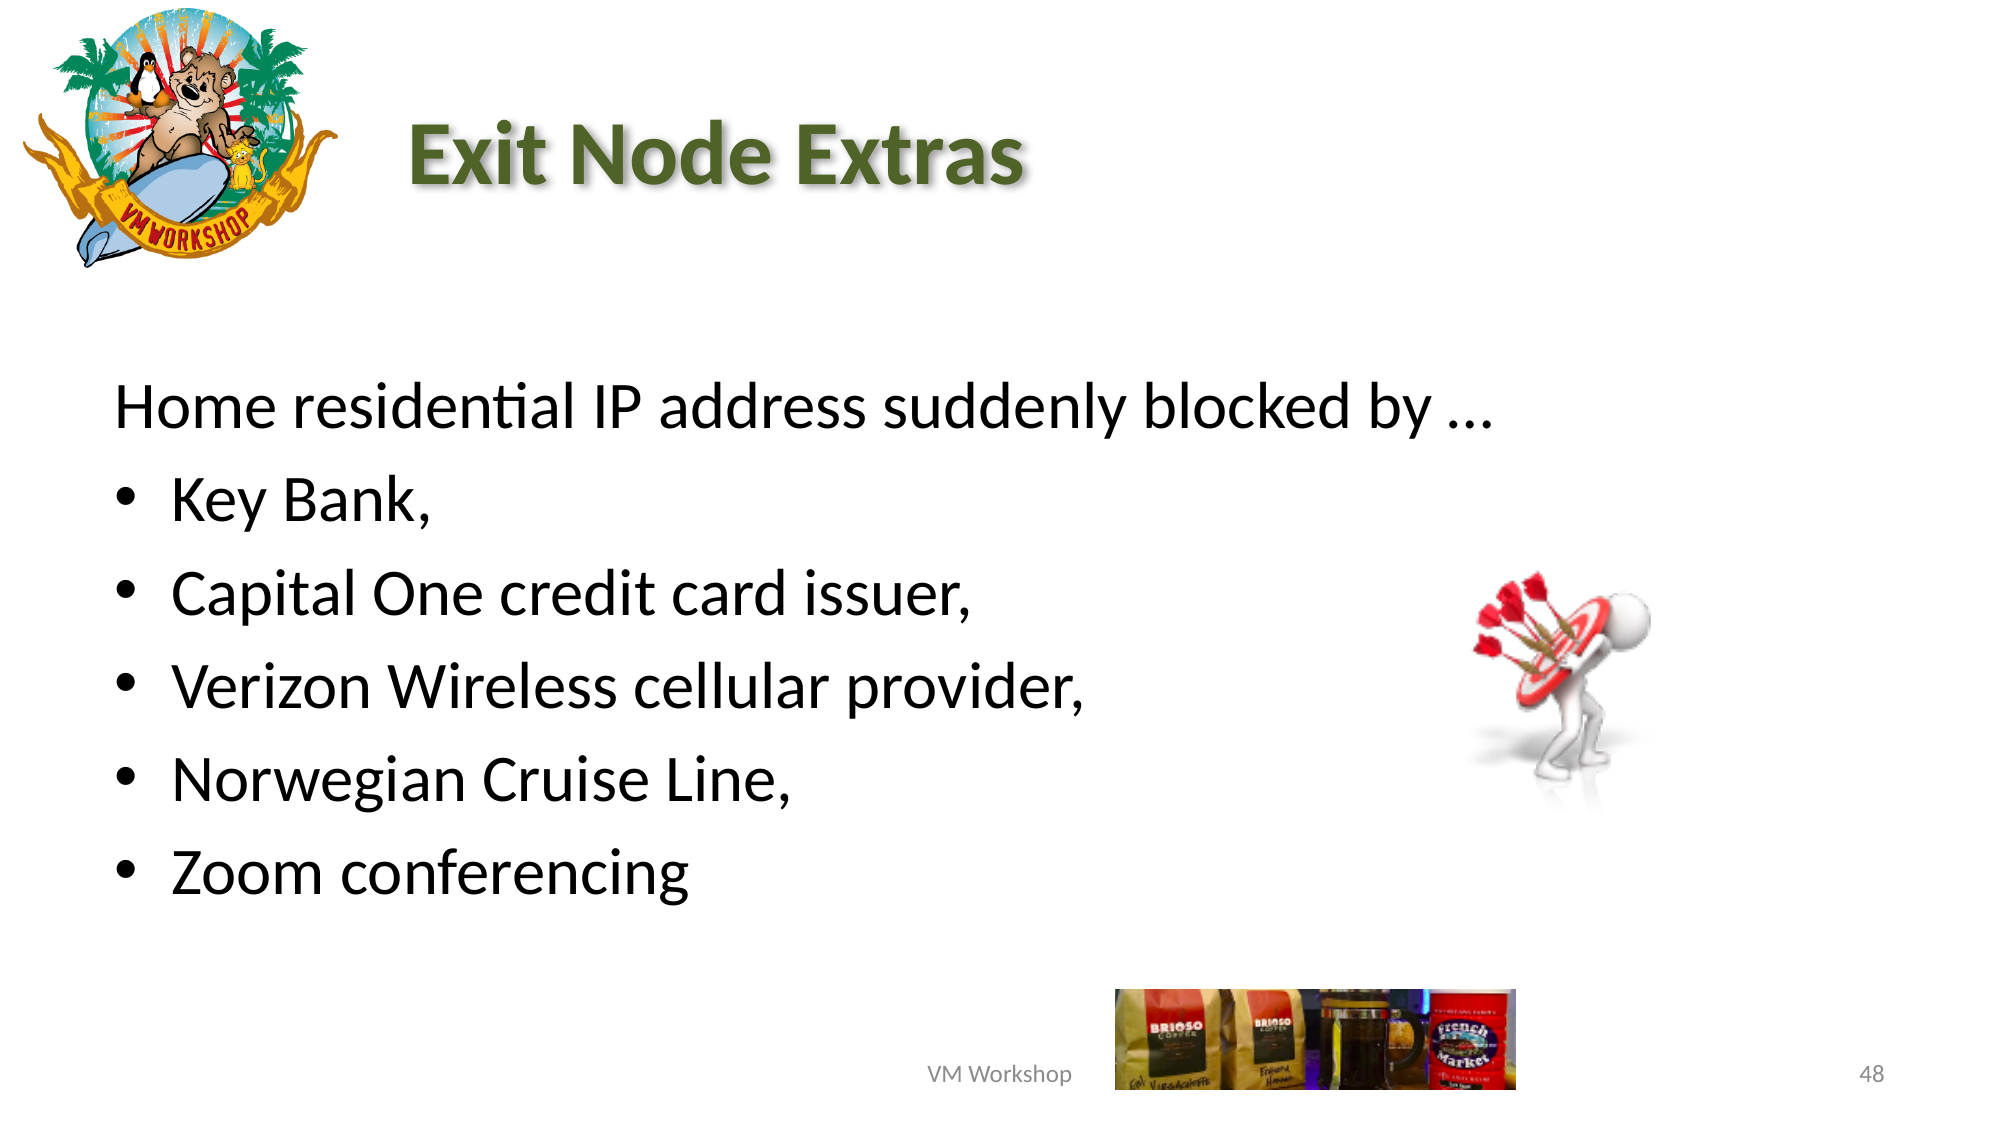

Exit Node Extras
# Home residential IP address suddenly blocked by …
Key Bank,
Capital One credit card issuer,
Verizon Wireless cellular provider,
Norwegian Cruise Line,
Zoom conferencing
VM Workshop
48